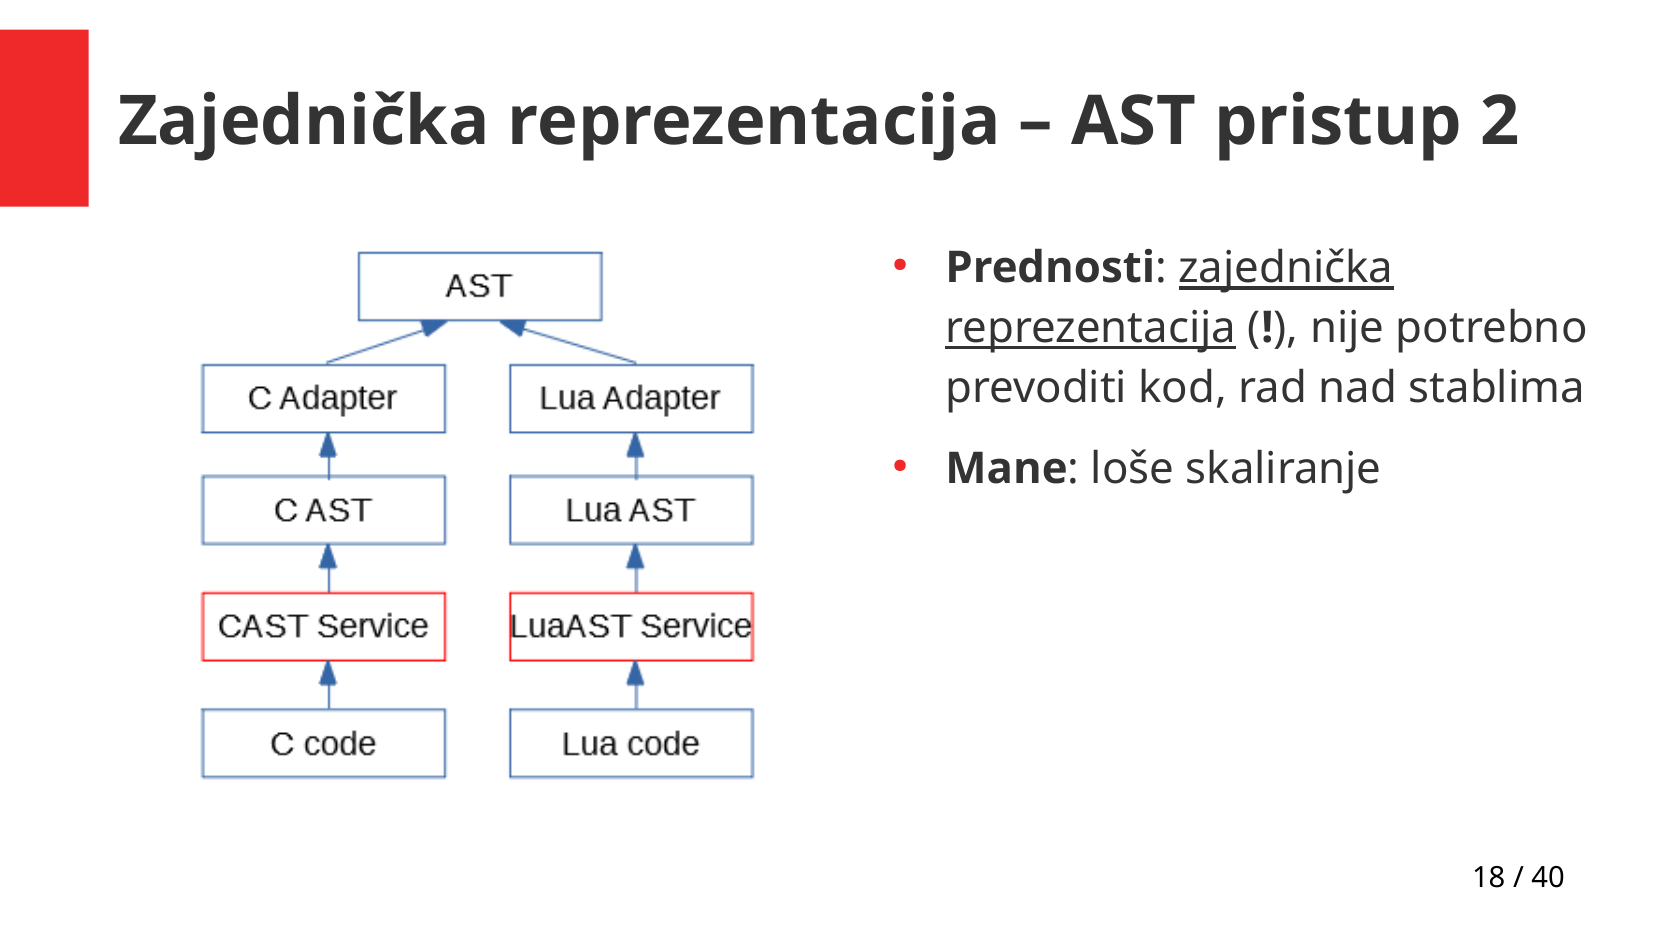

# Zajednička reprezentacija – AST pristup 2
Prednosti: zajednička reprezentacija (!), nije potrebno prevoditi kod, rad nad stablima
Mane: loše skaliranje
18